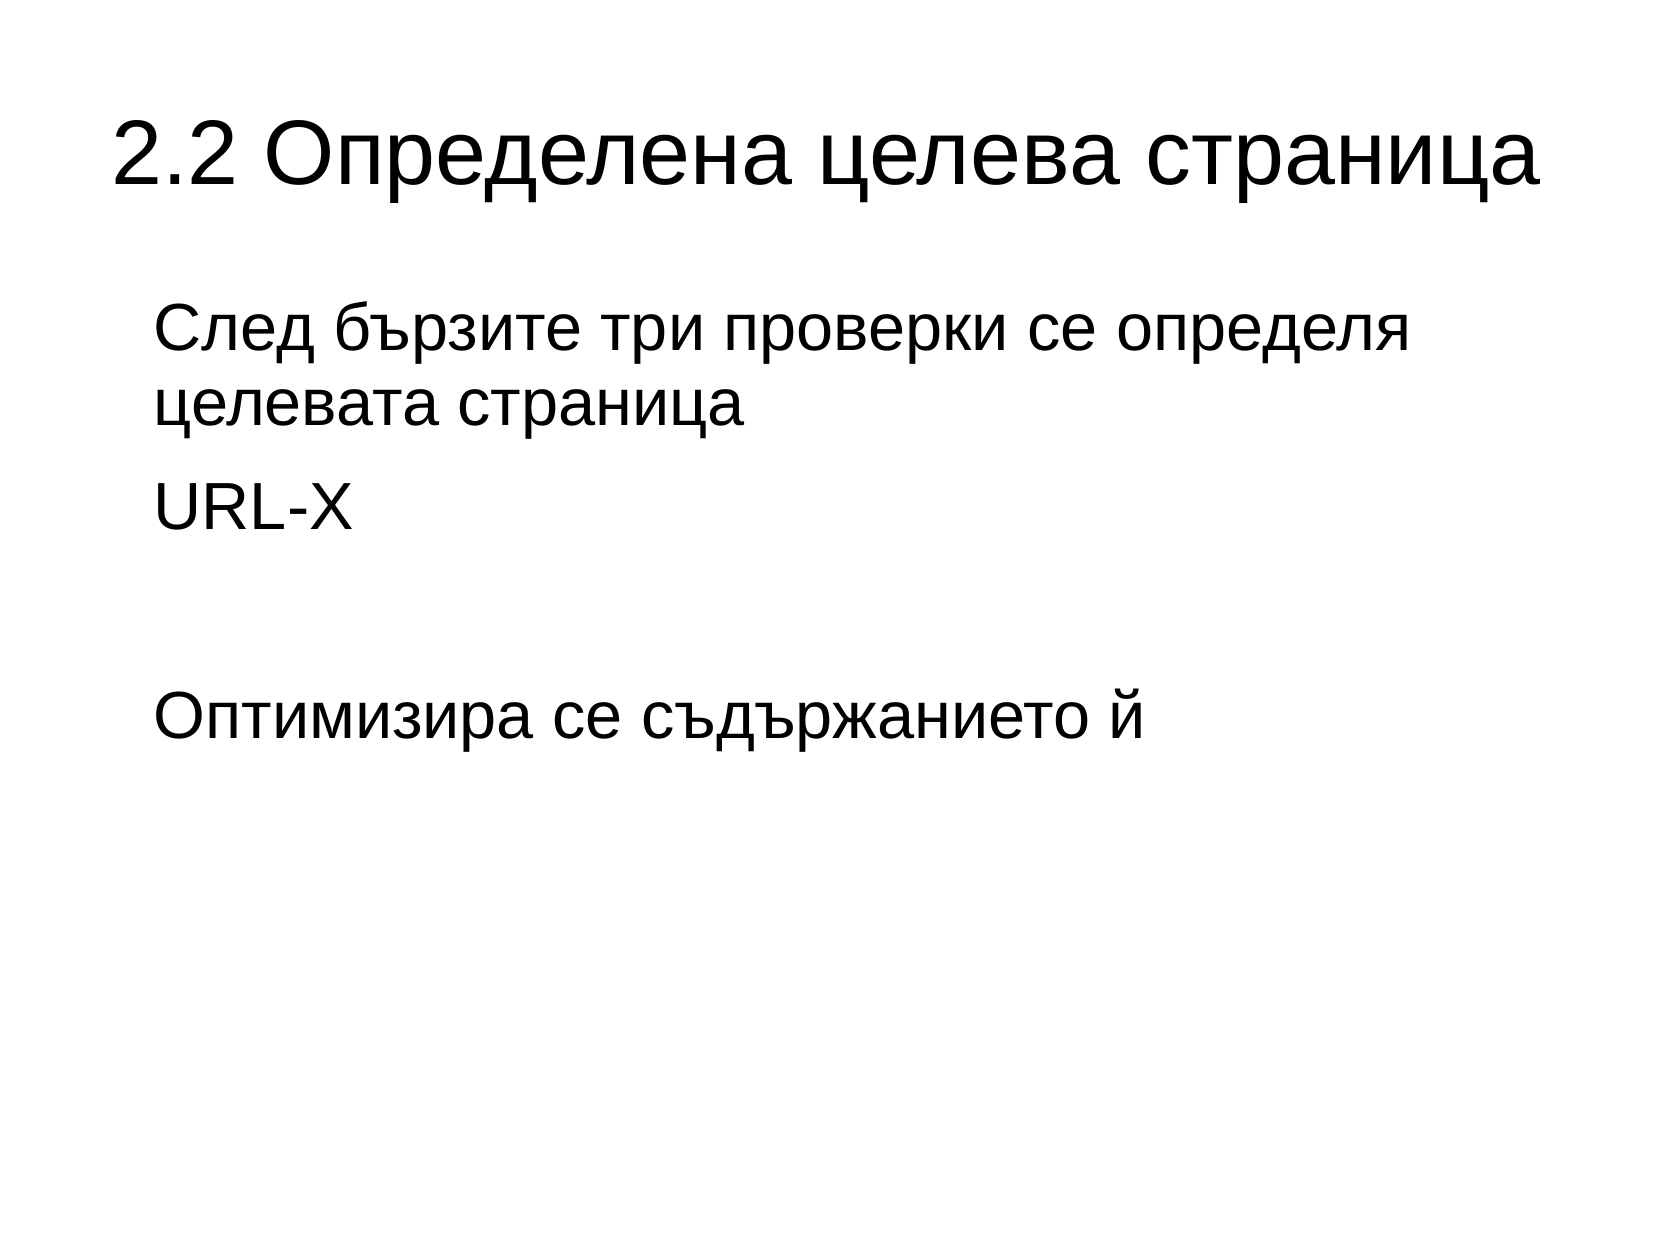

# 2.2 Определена целева страница
След бързите три проверки се определя целевата страница
URL-X
Оптимизира се съдържанието й